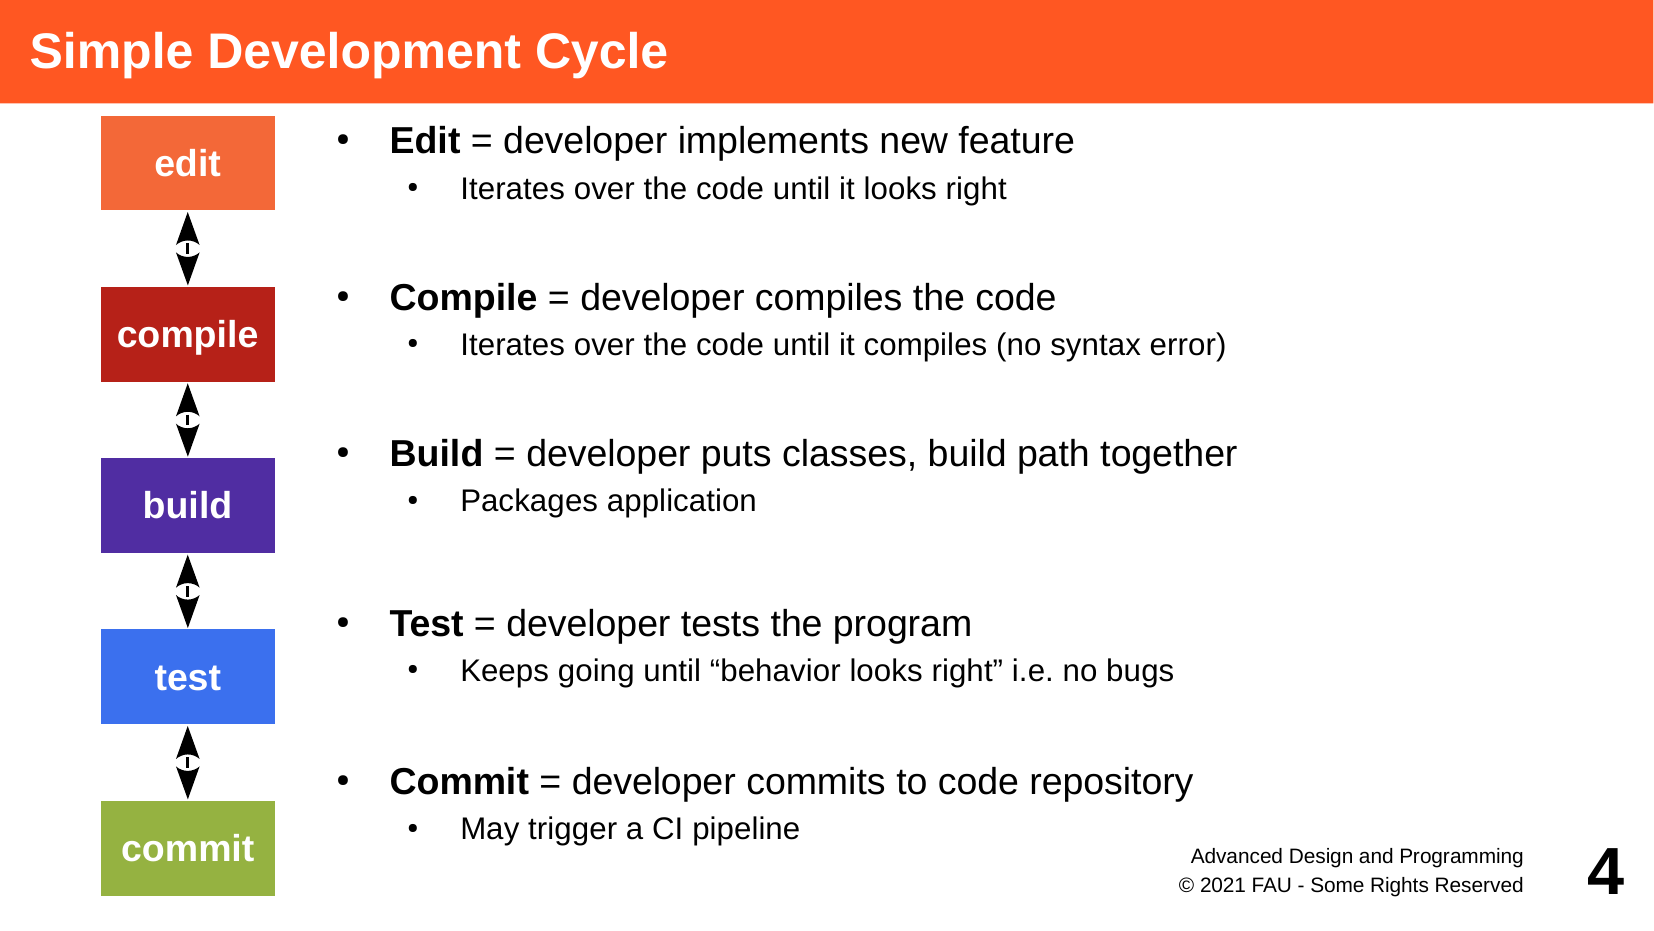

# Simple Development Cycle
edit
compile
build
test
commit
Edit = developer implements new feature
Iterates over the code until it looks right
Compile = developer compiles the code
Iterates over the code until it compiles (no syntax error)
Build = developer puts classes, build path together
Packages application
Test = developer tests the program
Keeps going until “behavior looks right” i.e. no bugs
Commit = developer commits to code repository
May trigger a CI pipeline
Advanced Design and Programming
4
© 2021 FAU - Some Rights Reserved